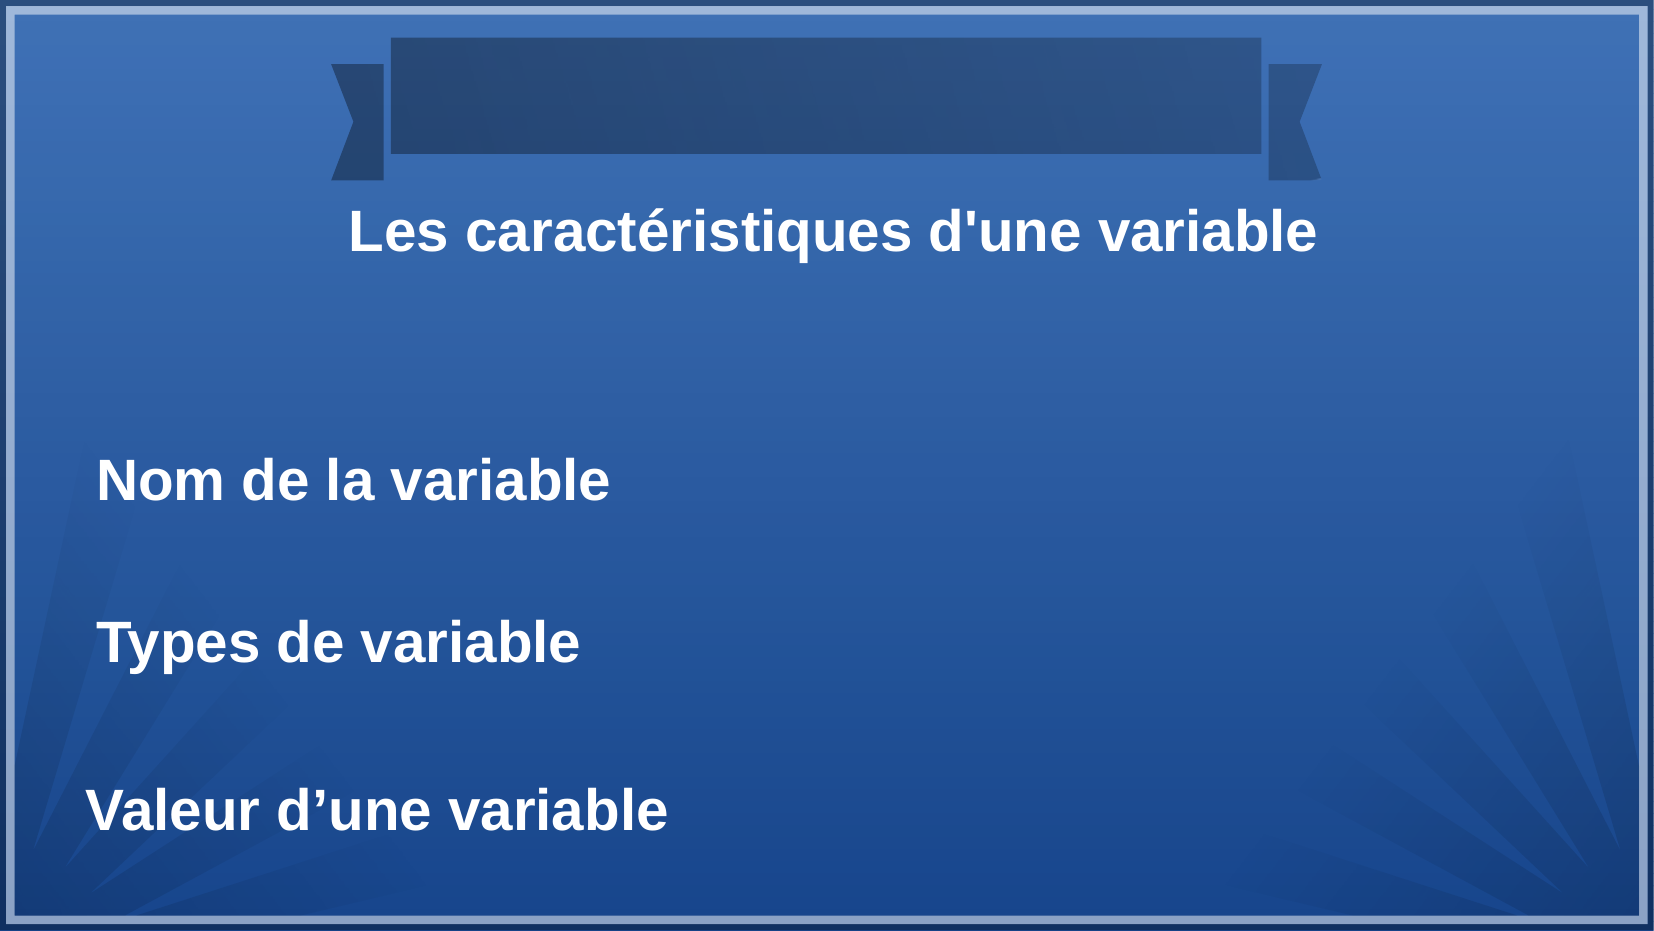

Les caractéristiques d'une variable
Nom de la variable
Types de variable
Valeur d’une variable